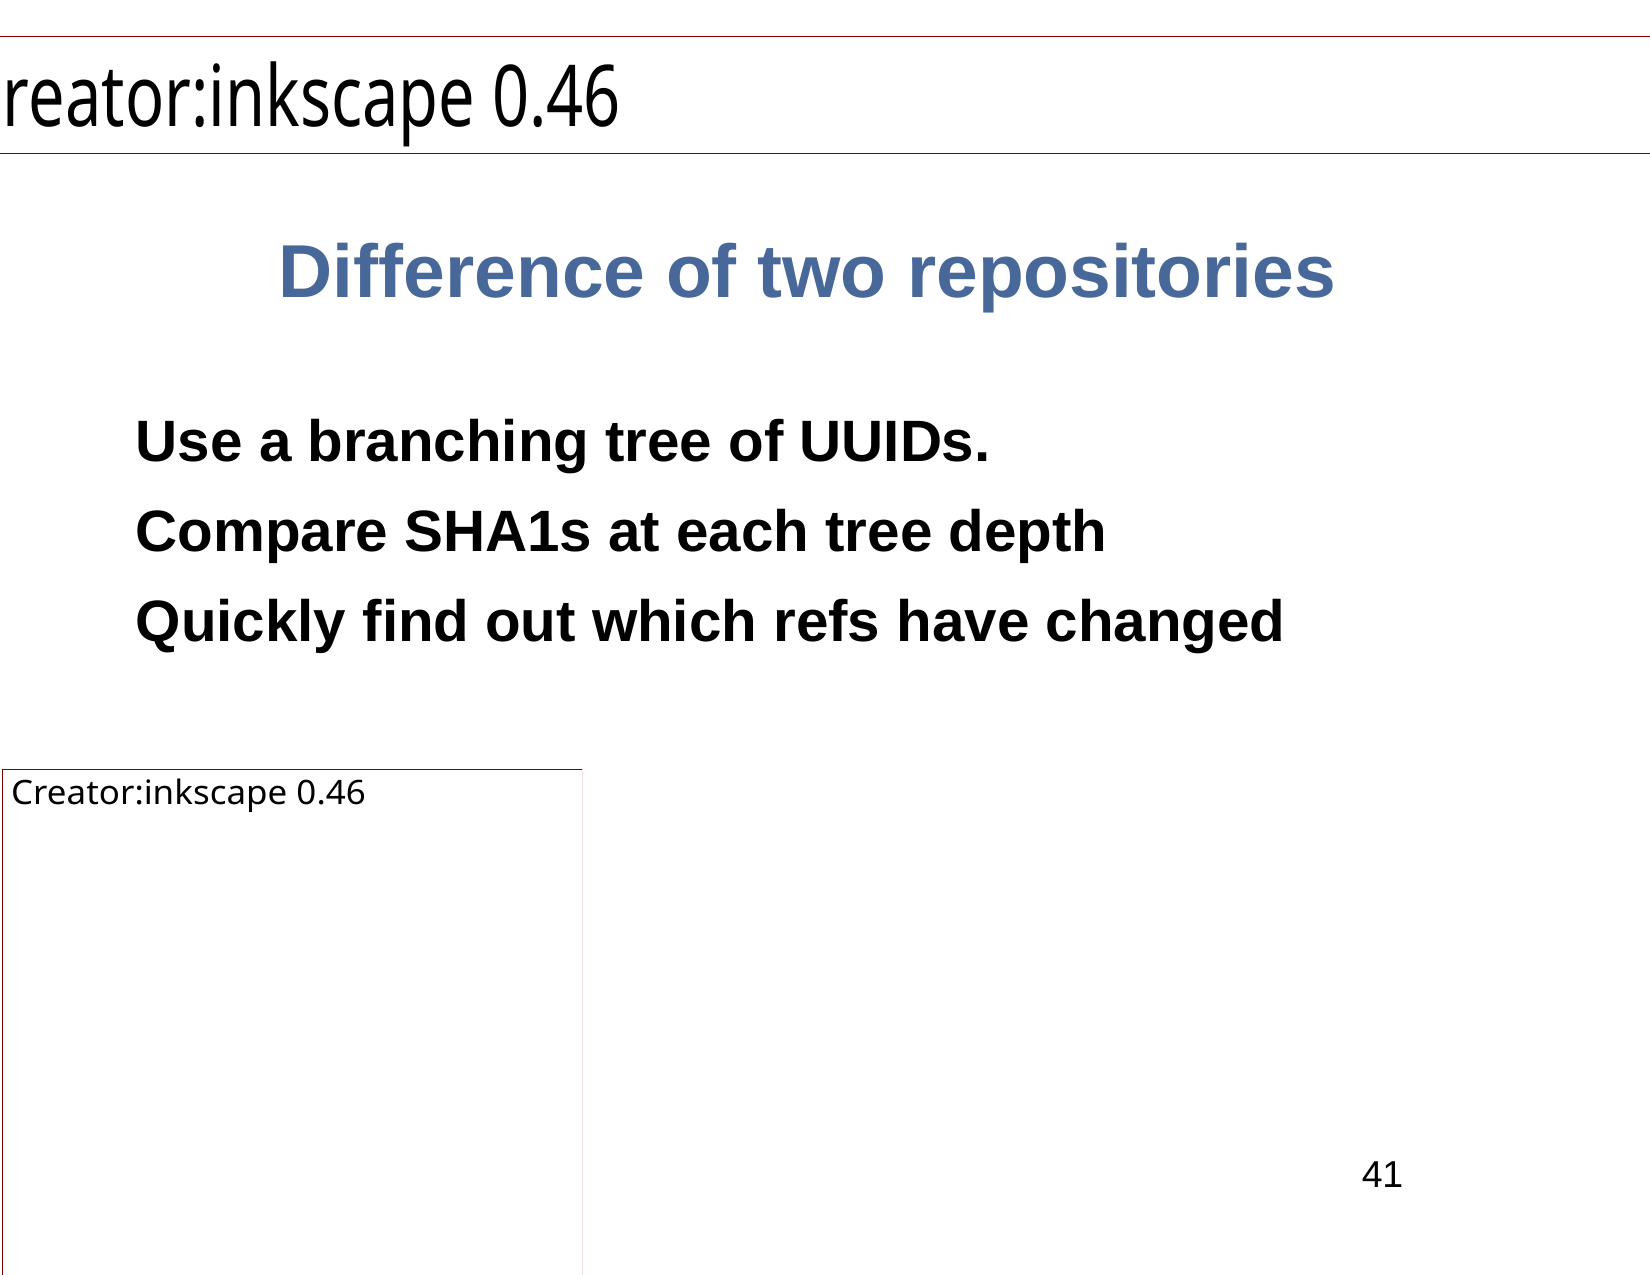

# Difference of two repositories
Use a branching tree of UUIDs.
Compare SHA1s at each tree depth
Quickly find out which refs have changed